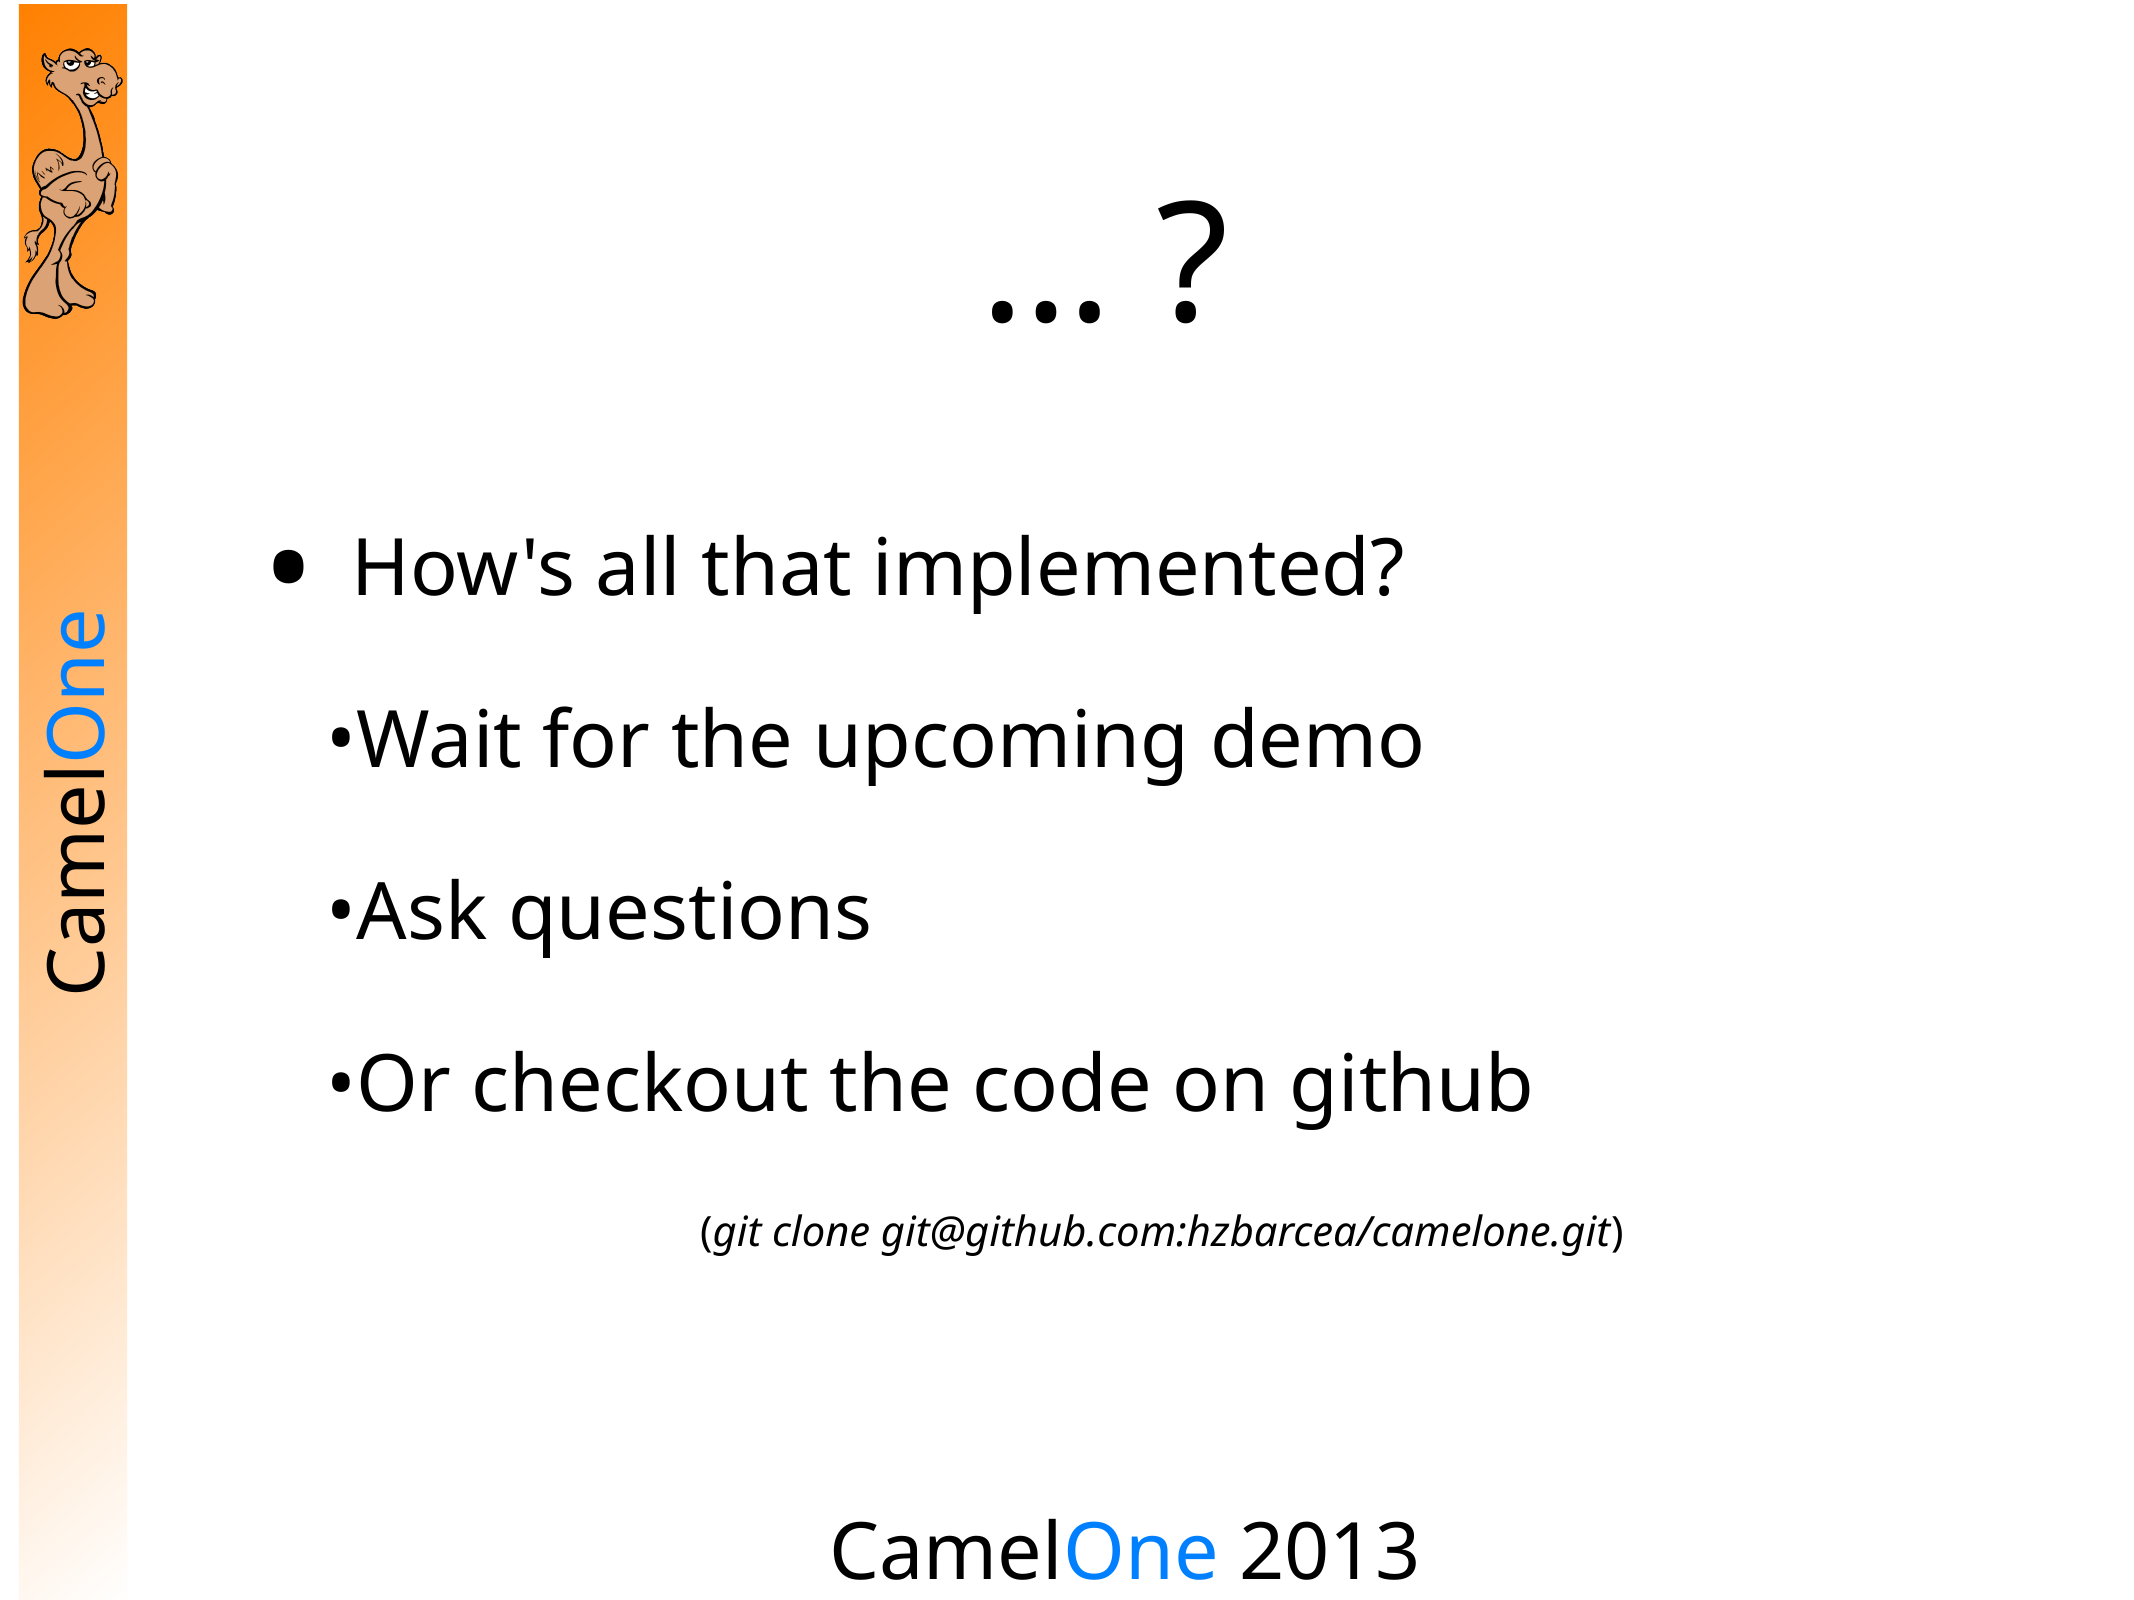

# … ?
How's all that implemented?
Wait for the upcoming demo
Ask questions
Or checkout the code on github
(git clone git@github.com:hzbarcea/camelone.git)